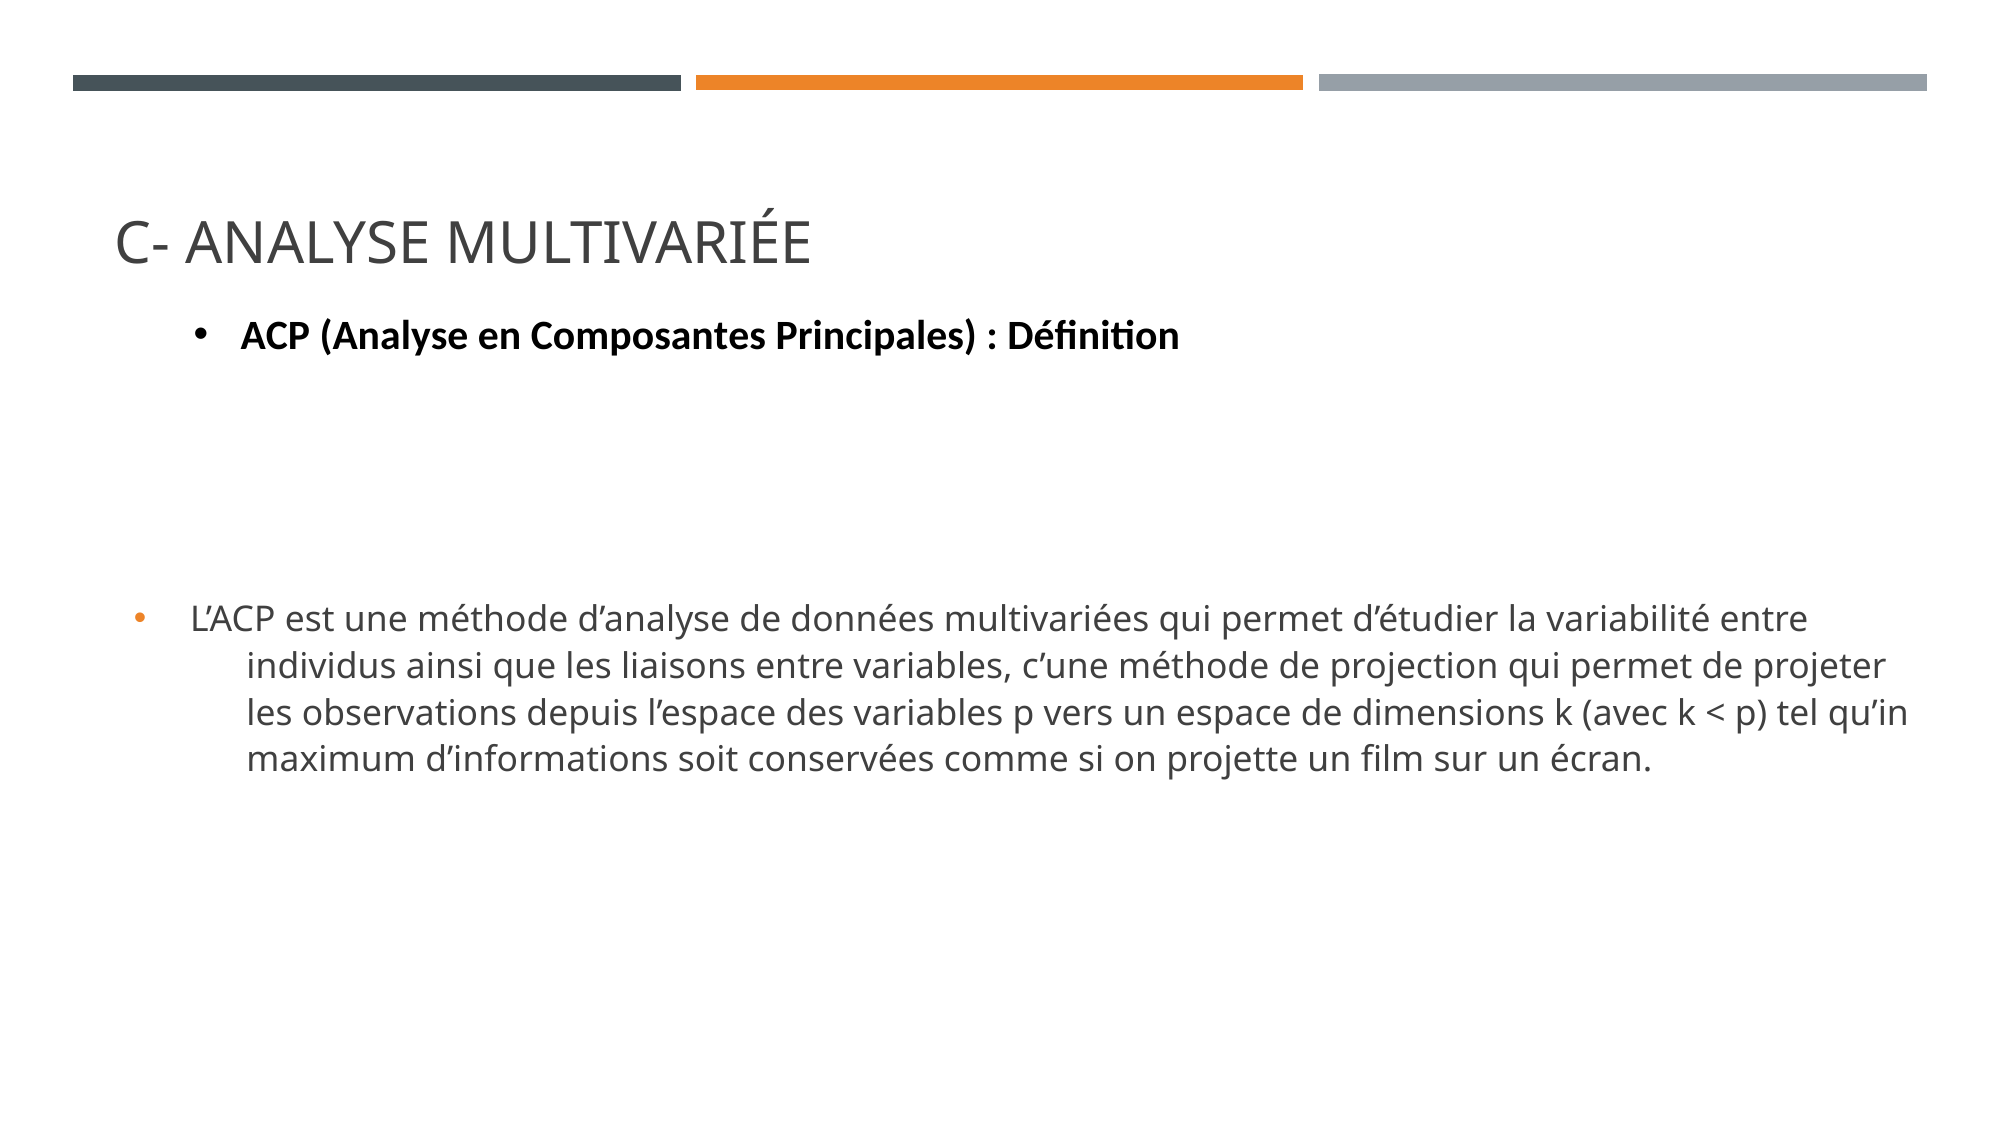

C- Analyse MULTIVARIée
ACP (Analyse en Composantes Principales) : Définition
# L’ACP est une méthode d’analyse de données multivariées qui permet d’étudier la variabilité entre individus ainsi que les liaisons entre variables, c’une méthode de projection qui permet de projeter les observations depuis l’espace des variables p vers un espace de dimensions k (avec k < p) tel qu’in maximum d’informations soit conservées comme si on projette un film sur un écran.